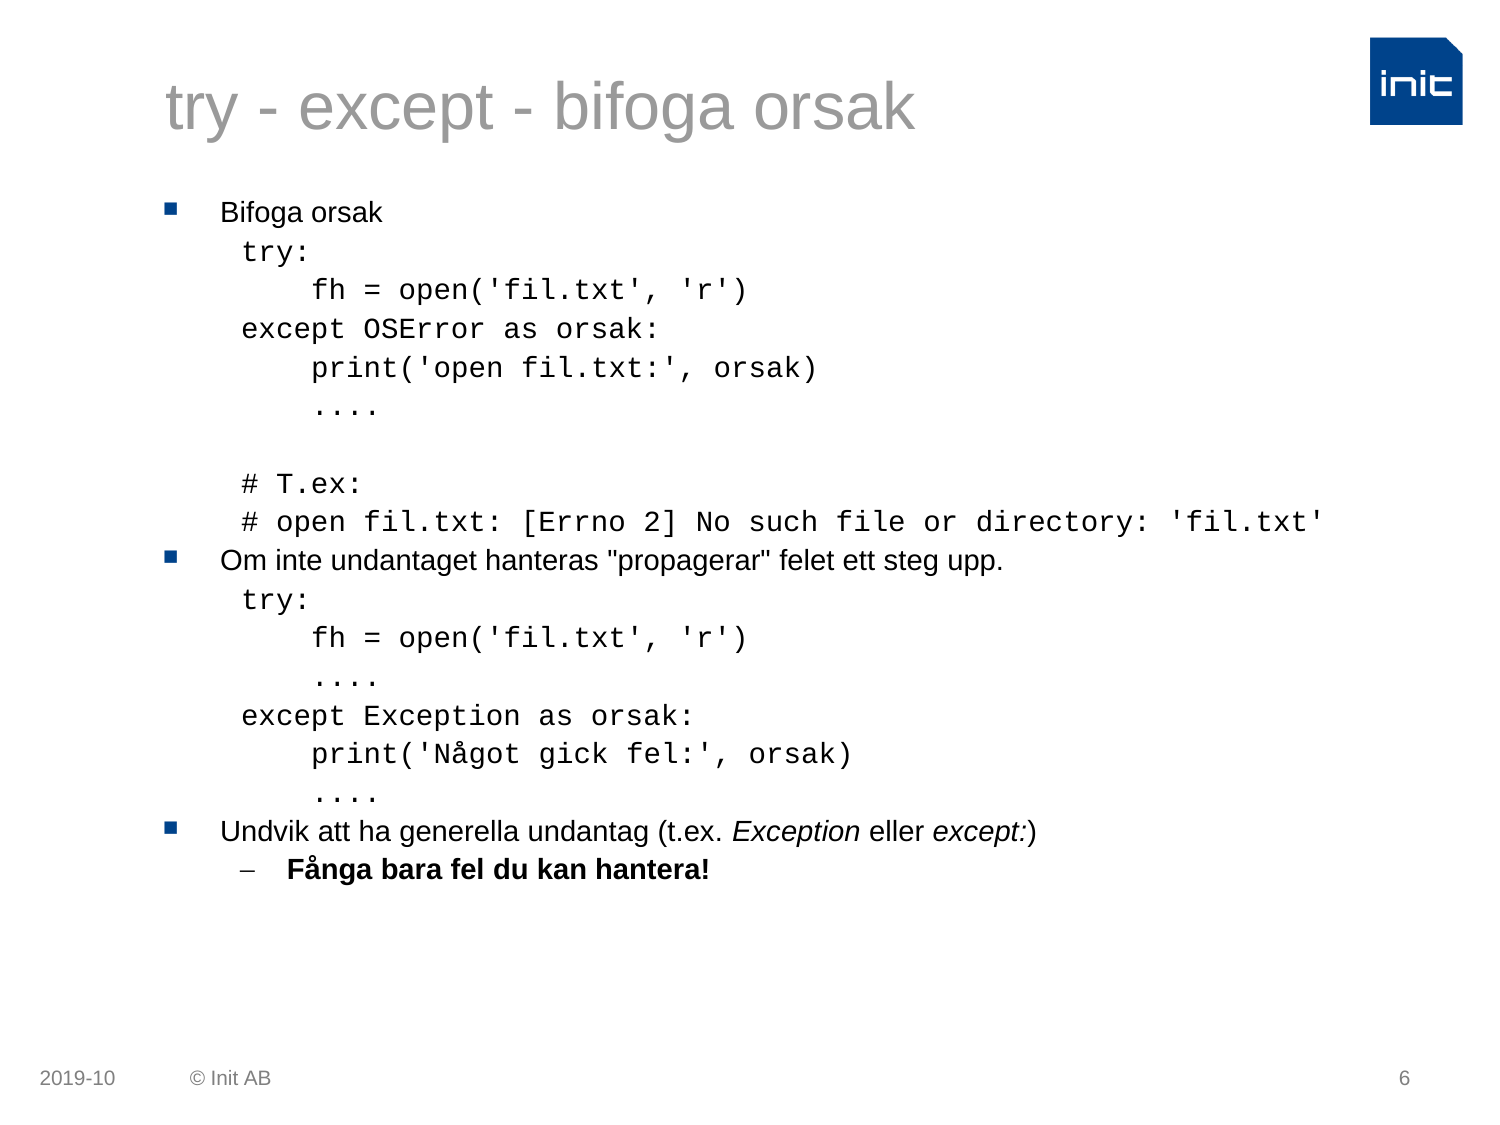

try - except - bifoga orsak
Bifoga orsak
try:
 fh = open('fil.txt', 'r')
except OSError as orsak:
 print('open fil.txt:', orsak)
 ....
# T.ex:
# open fil.txt: [Errno 2] No such file or directory: 'fil.txt'
Om inte undantaget hanteras "propagerar" felet ett steg upp.
try:
 fh = open('fil.txt', 'r')
 ....
except Exception as orsak:
 print('Något gick fel:', orsak)
 ....
Undvik att ha generella undantag (t.ex. Exception eller except:)
Fånga bara fel du kan hantera!
2019-10
© Init AB